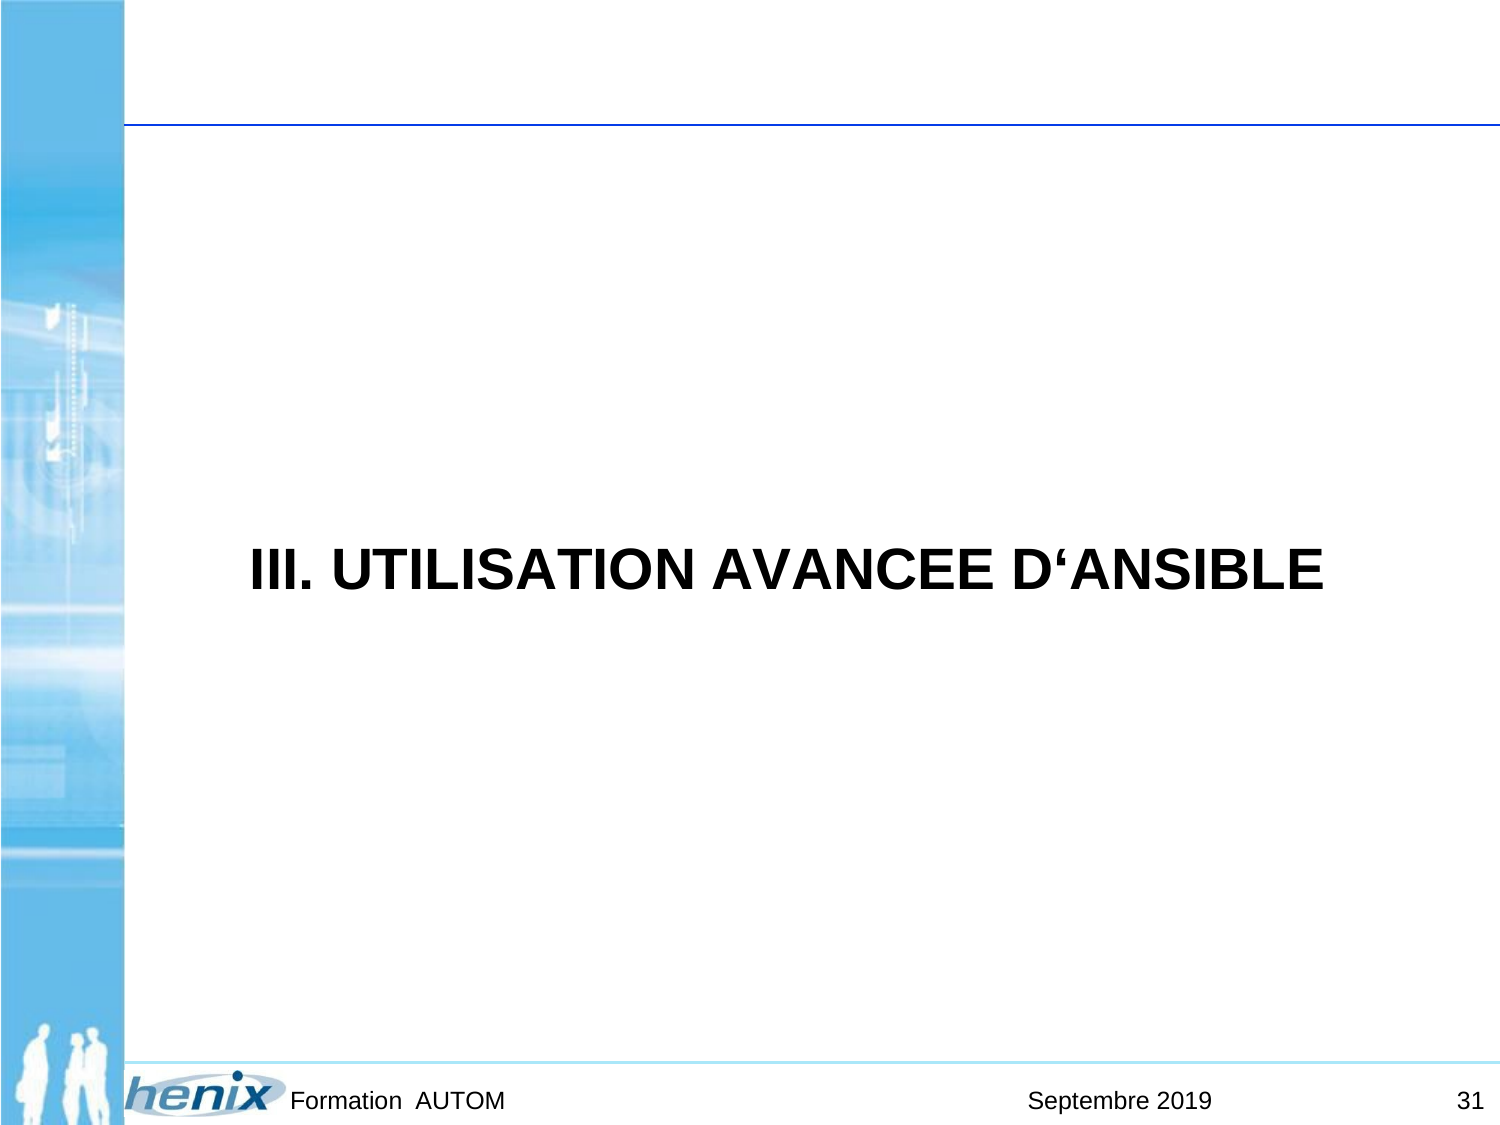

III. UTILISATION AVANCEE D‘ANSIBLE
Formation AUTOM
Septembre 2019
31